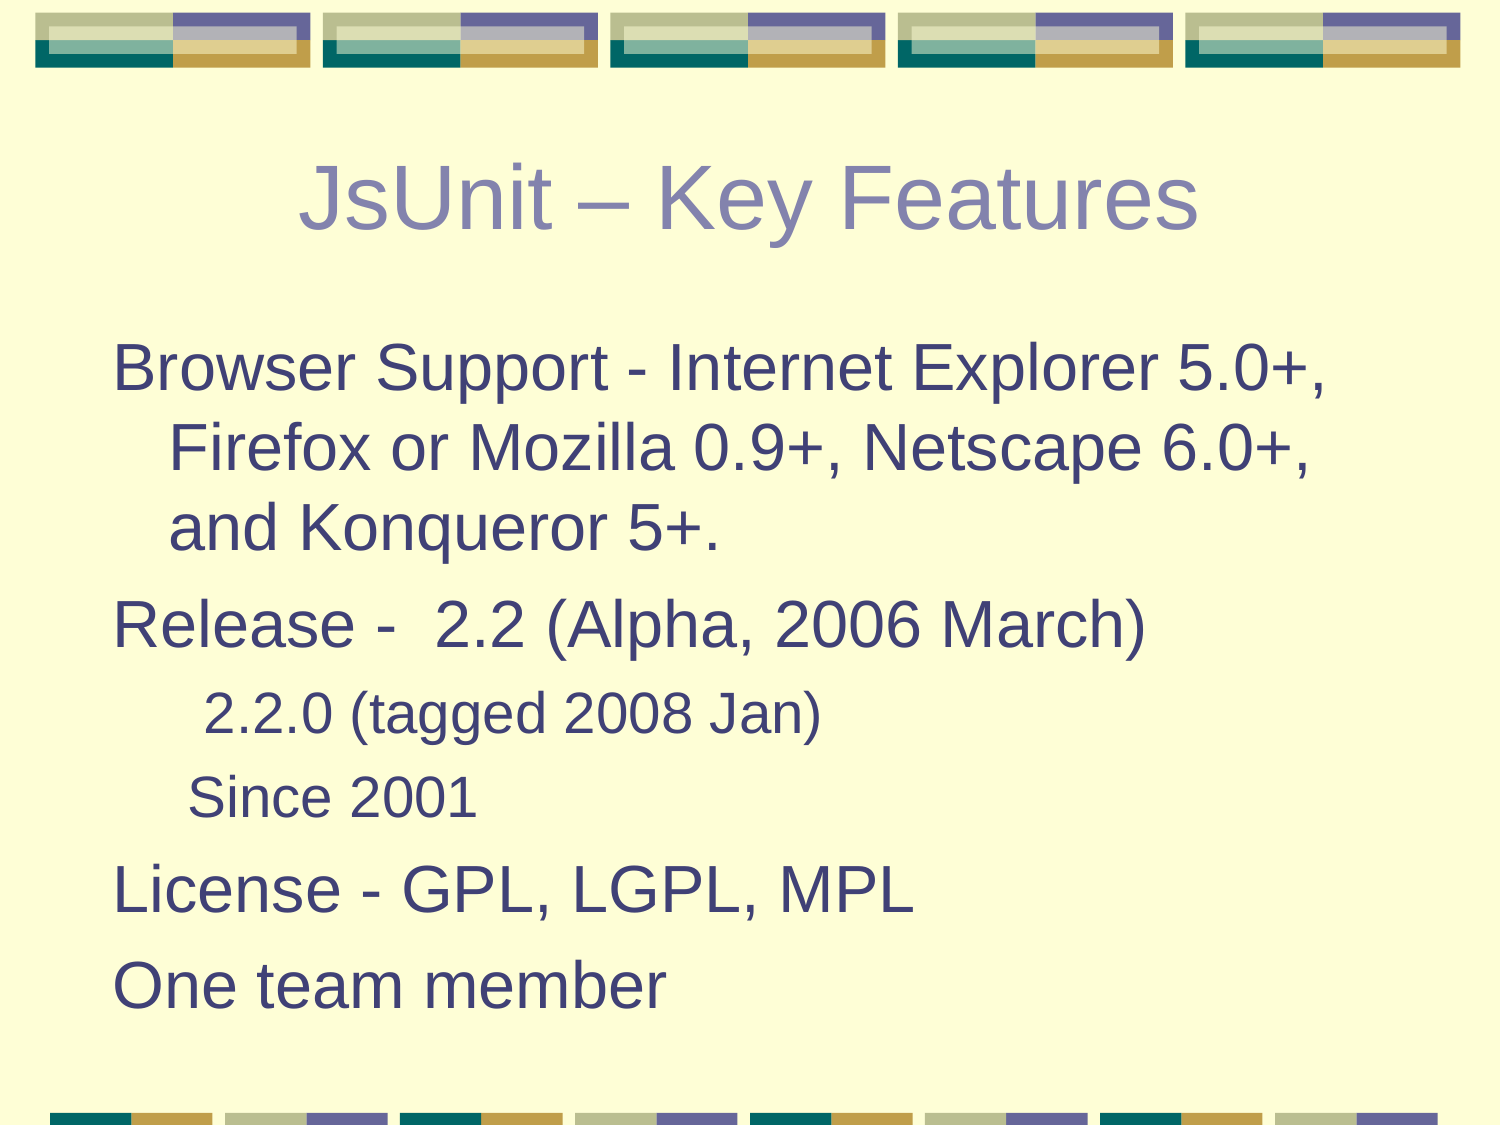

# JsUnit – Key Features
Browser Support - Internet Explorer 5.0+, Firefox or Mozilla 0.9+, Netscape 6.0+, and Konqueror 5+.
Release - 2.2 (Alpha, 2006 March)
 2.2.0 (tagged 2008 Jan)
Since 2001
License - GPL, LGPL, MPL
One team member